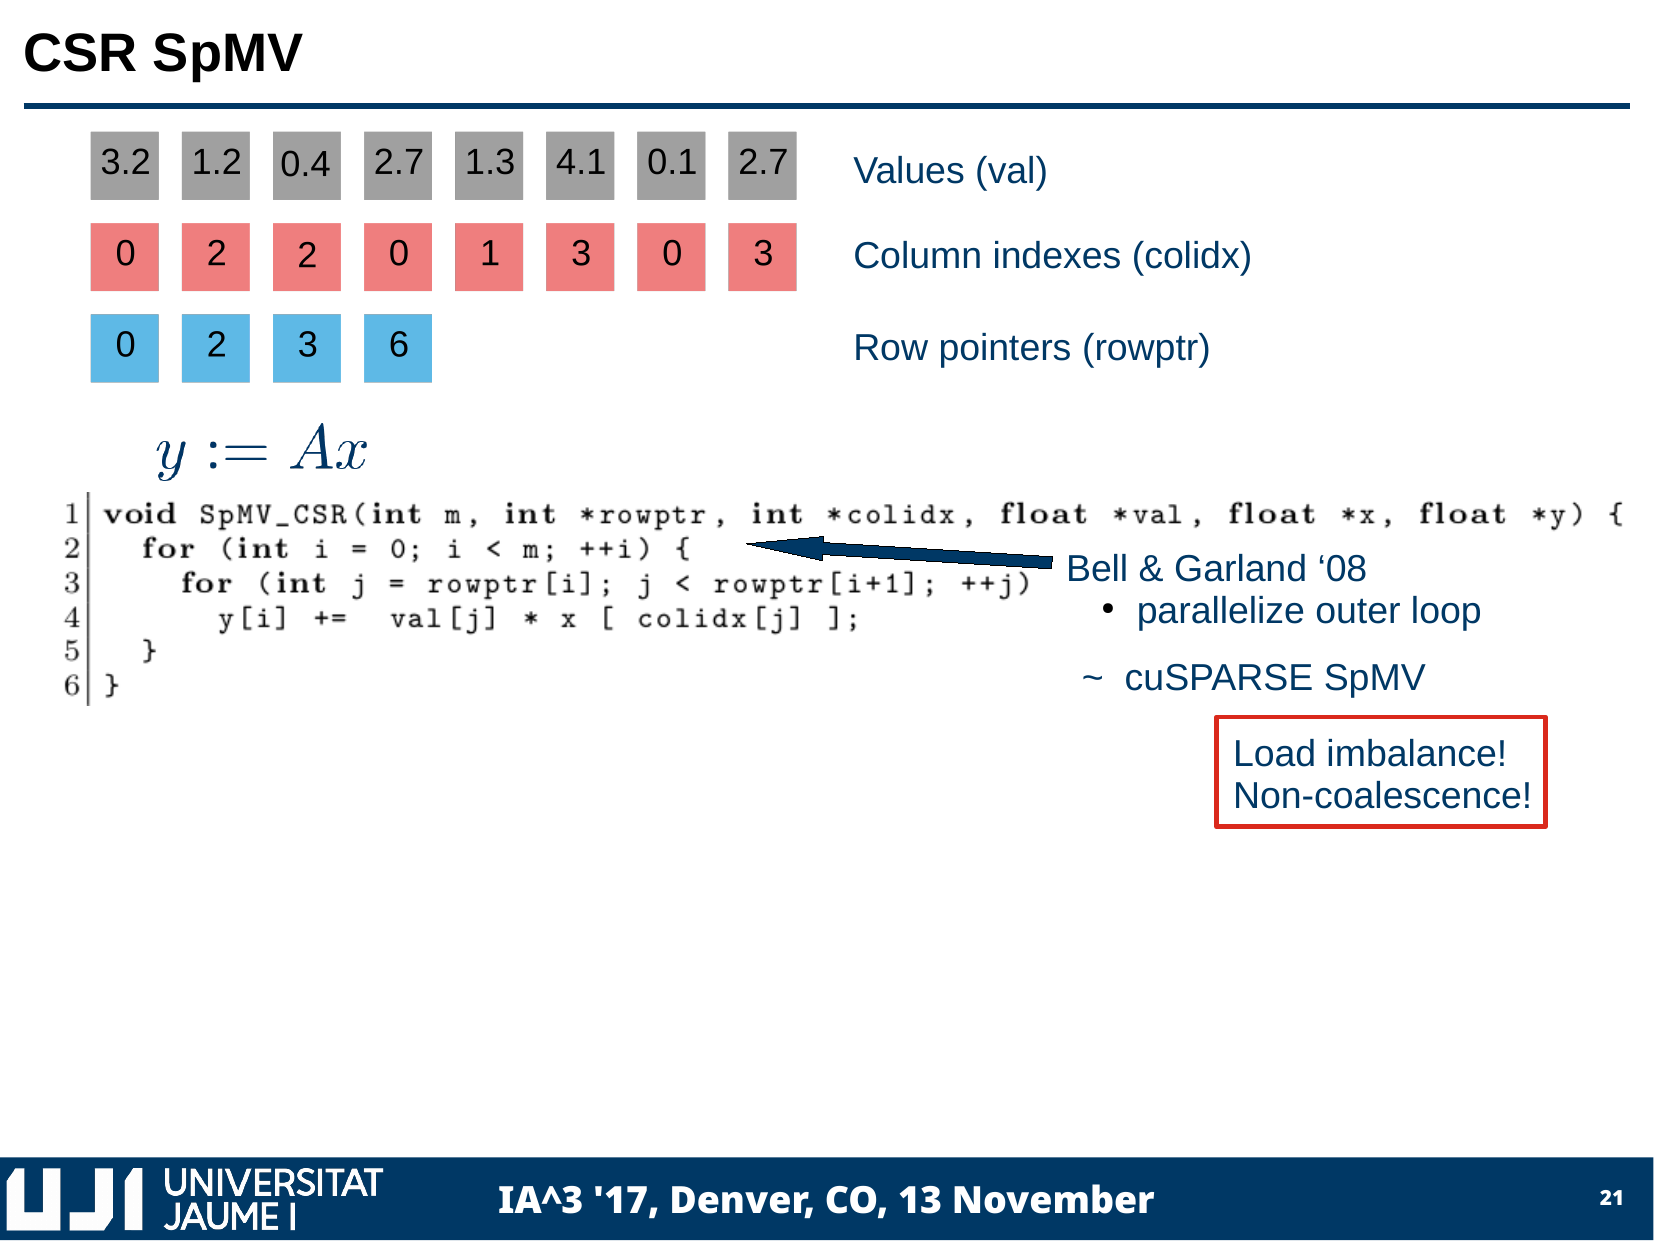

# CSR SpMV
Values (val)
Column indexes (colidx)
Row pointers (rowptr)
Bell & Garland ‘08
parallelize outer loop
~ cuSPARSE SpMV
Load imbalance!
Non-coalescence!
IA^3 '17, Denver, CO, 13 November
21